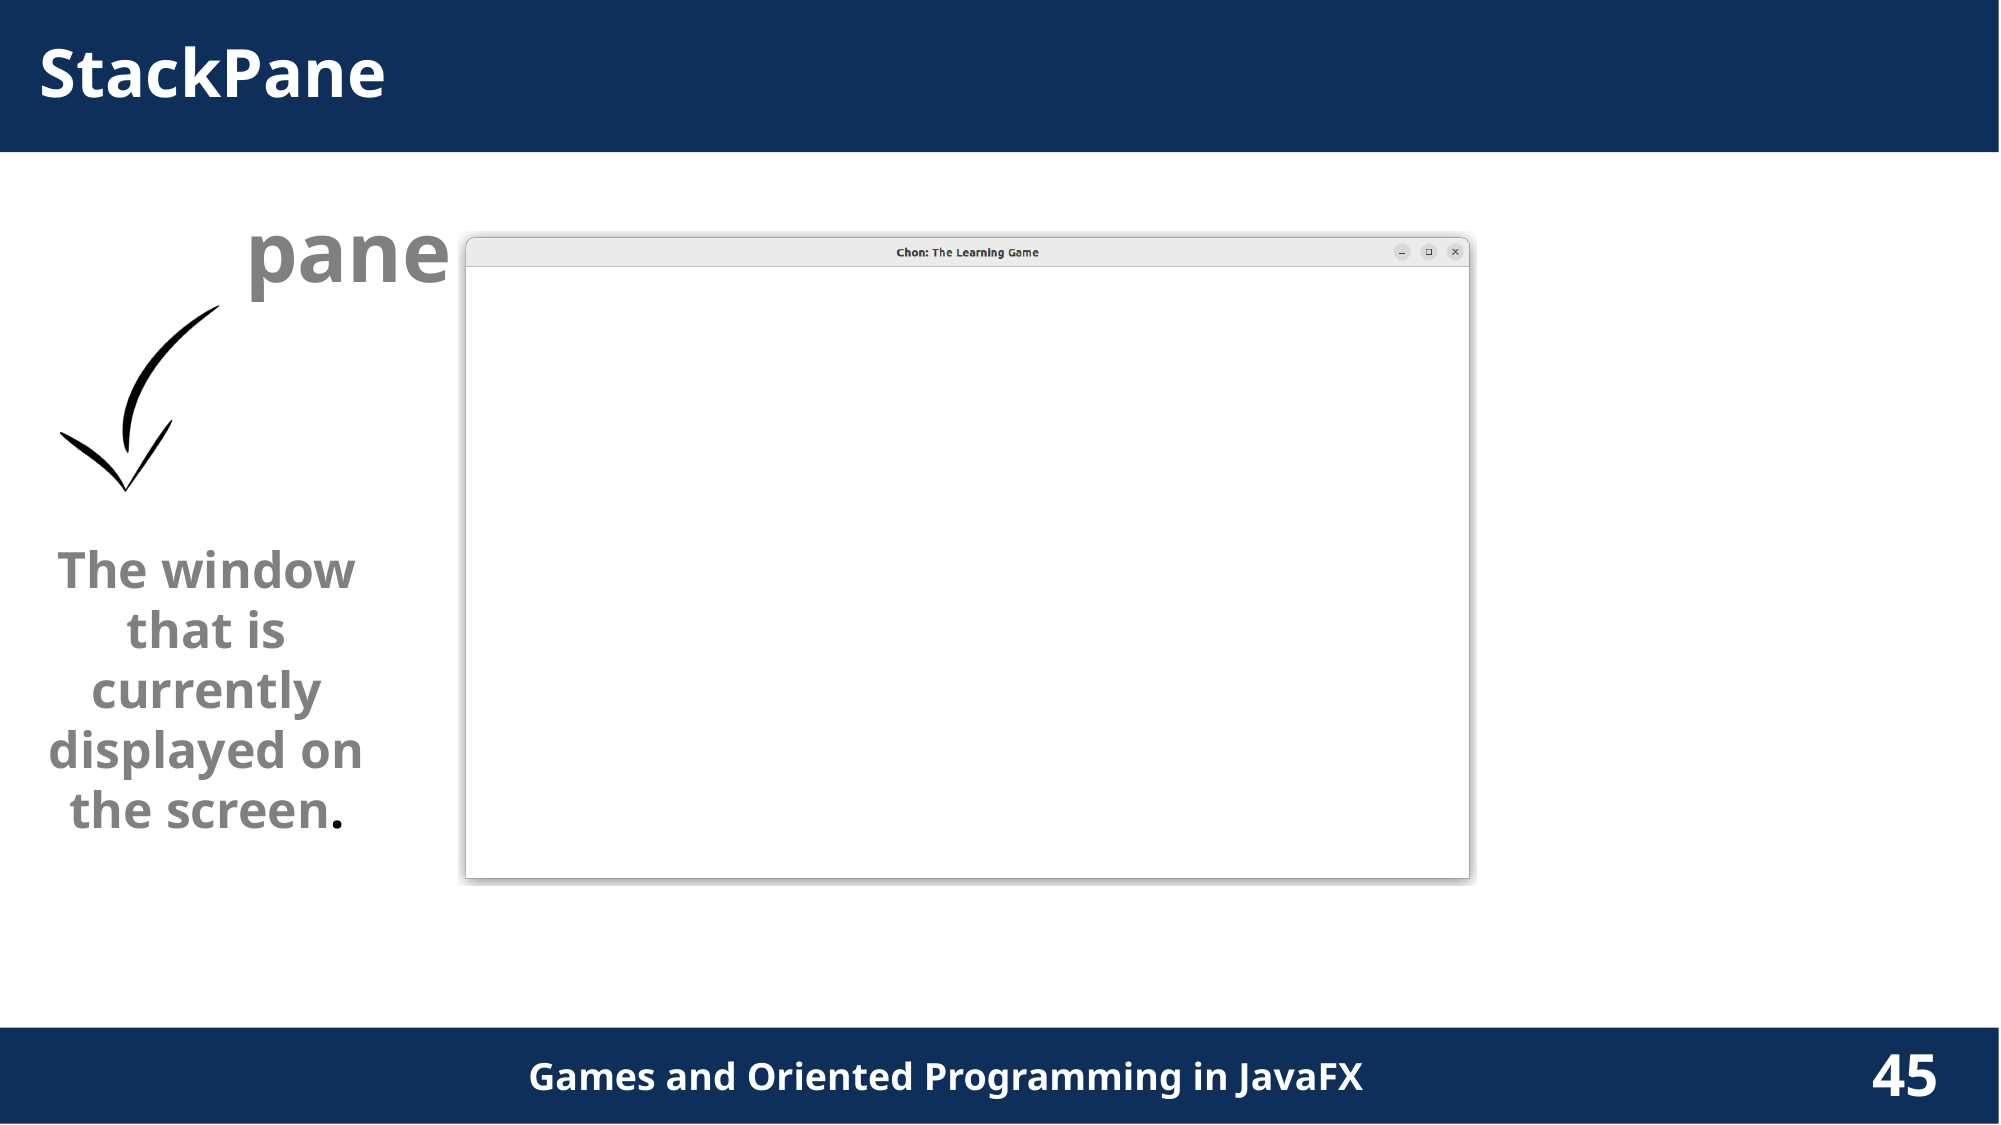

StackPane
pane
The window that is currently displayed on the screen.